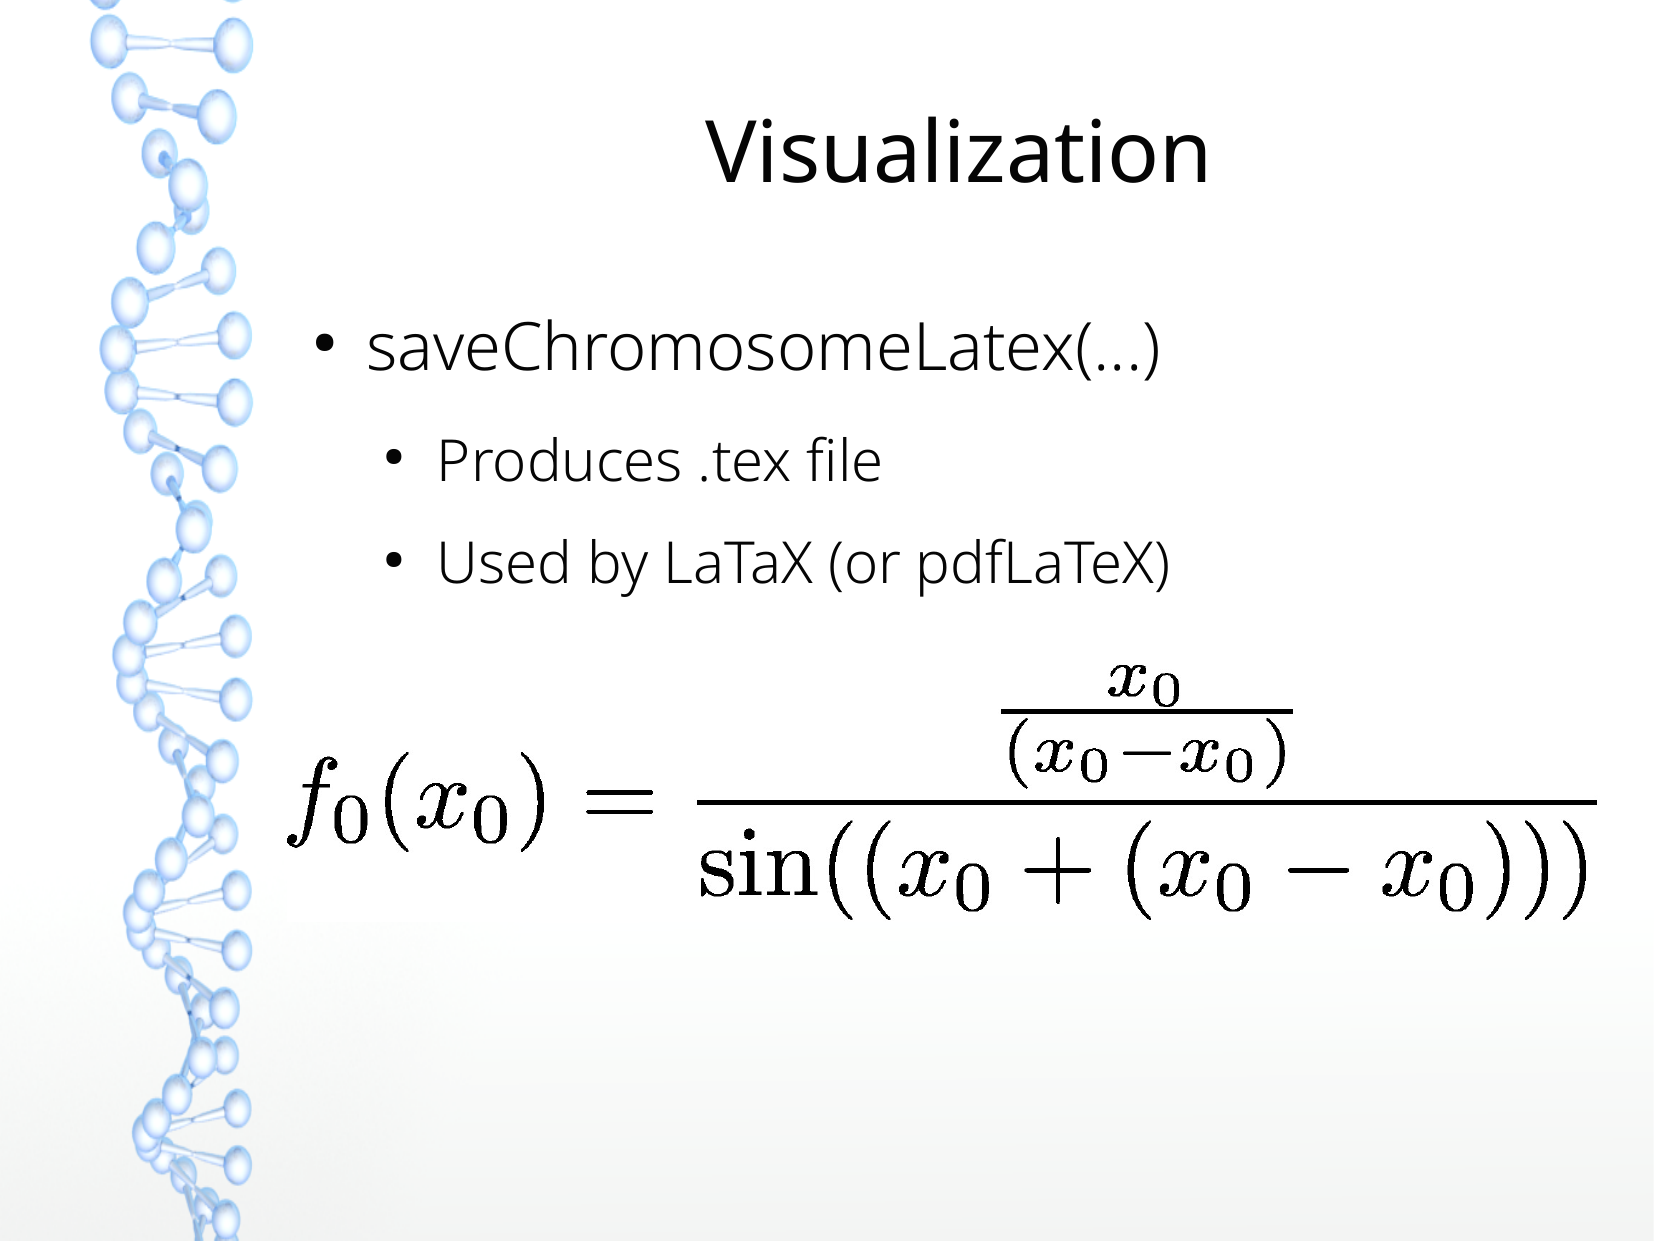

# Visualization
saveChromosomeLatex(...)
Produces .tex file
Used by LaTaX (or pdfLaTeX)